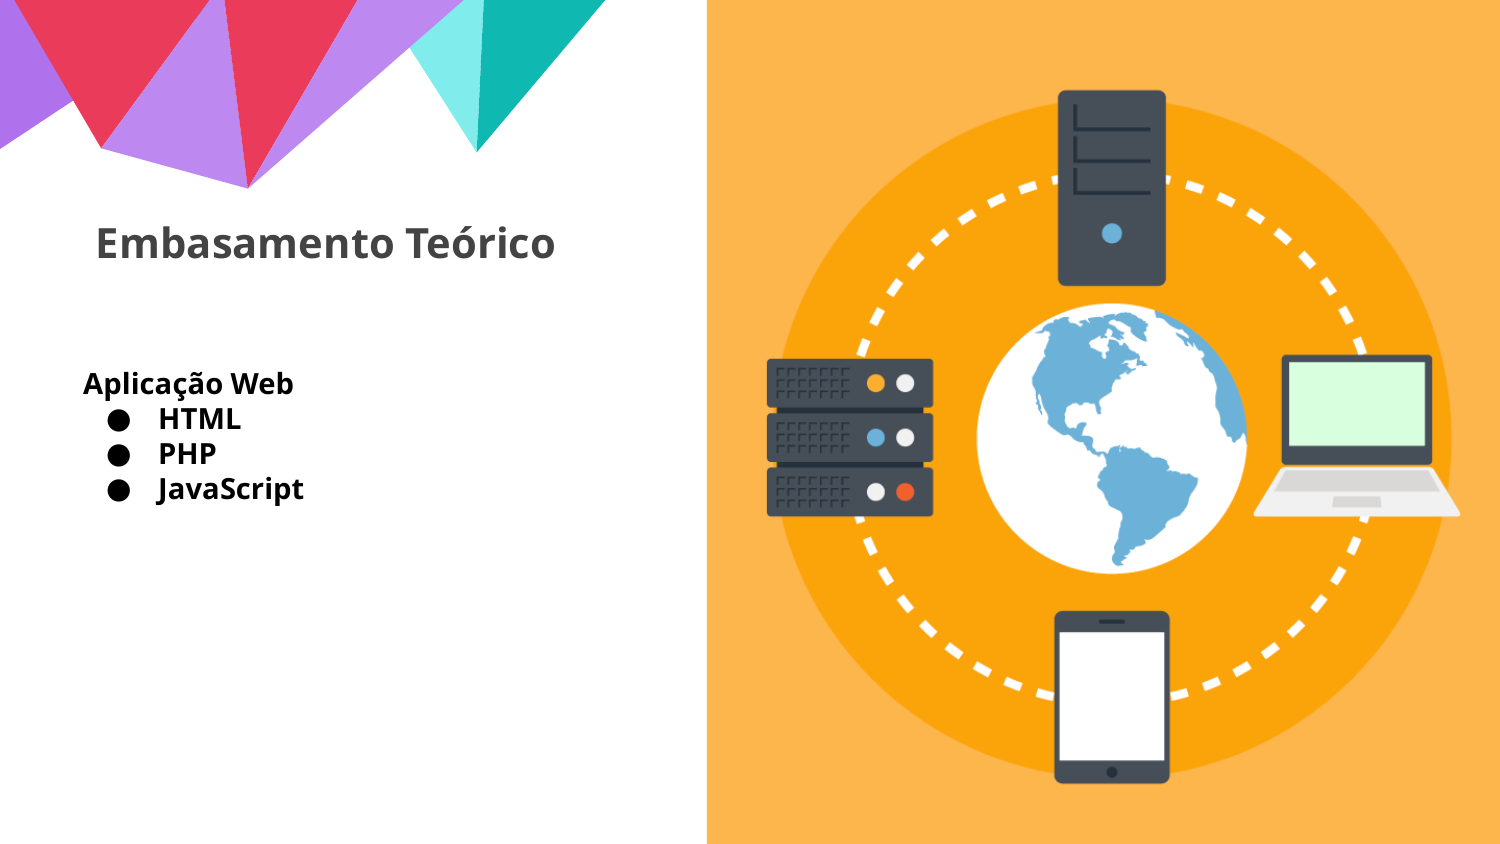

Embasamento Teórico
# Aplicação Web
HTML
PHP
JavaScript